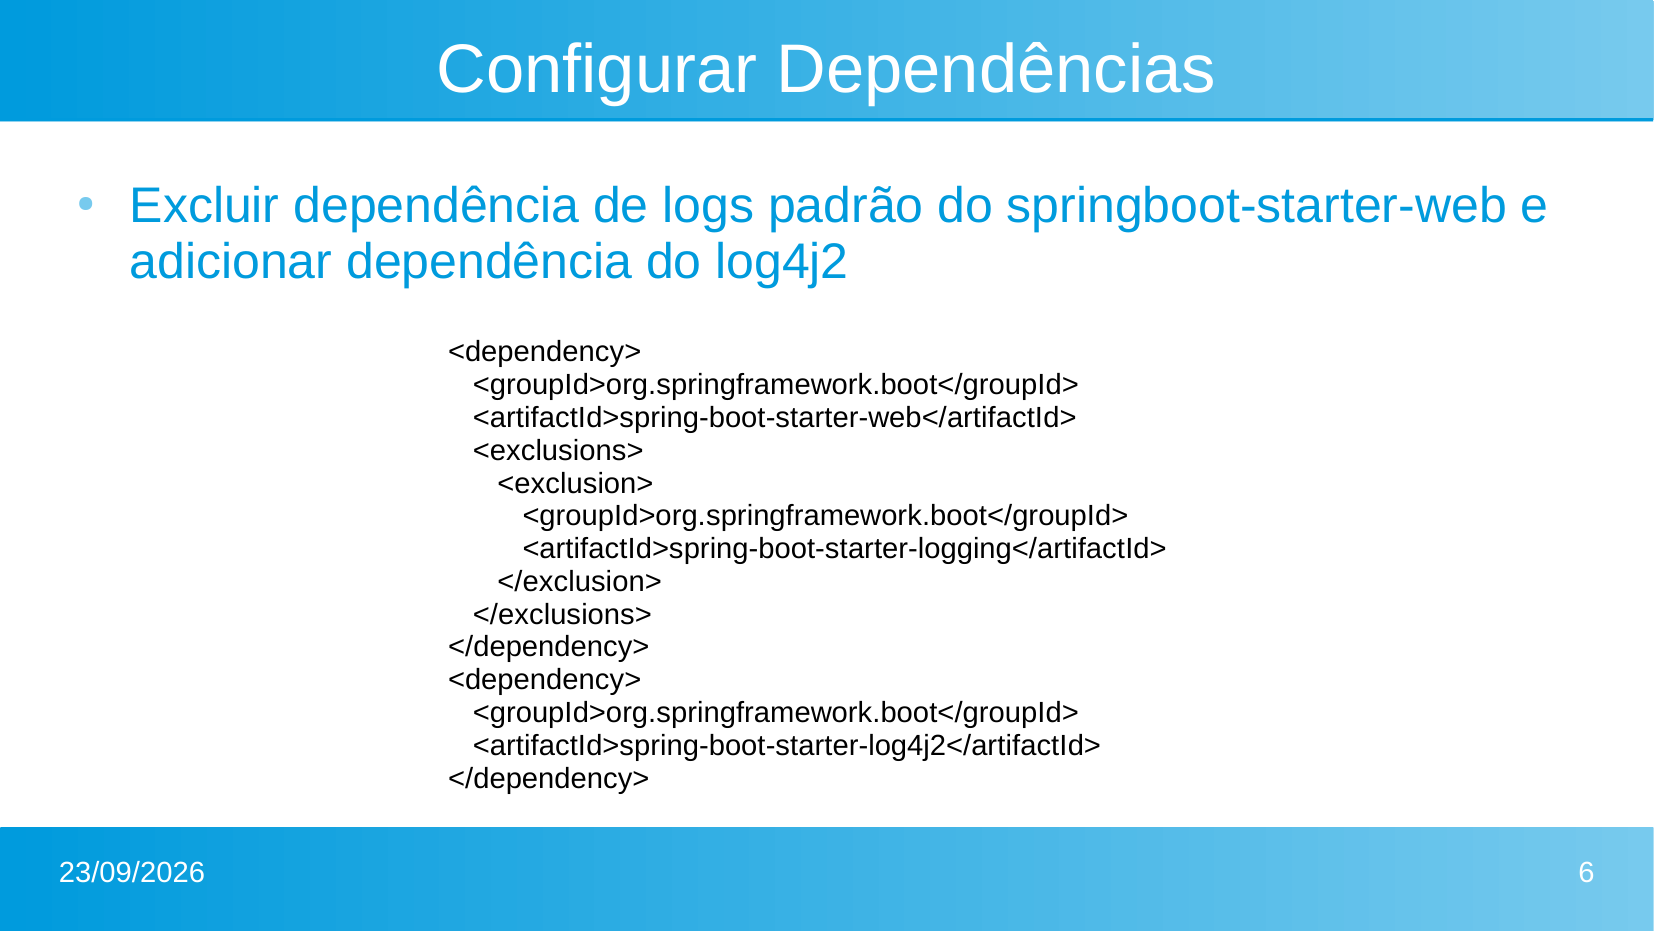

# Configurar Dependências
Excluir dependência de logs padrão do springboot-starter-web e adicionar dependência do log4j2
 <dependency>
 <groupId>org.springframework.boot</groupId>
 <artifactId>spring-boot-starter-web</artifactId>
 <exclusions>
 <exclusion>
 <groupId>org.springframework.boot</groupId>
 <artifactId>spring-boot-starter-logging</artifactId>
 </exclusion>
 </exclusions>
 </dependency>
 <dependency>
 <groupId>org.springframework.boot</groupId>
 <artifactId>spring-boot-starter-log4j2</artifactId>
 </dependency>
6